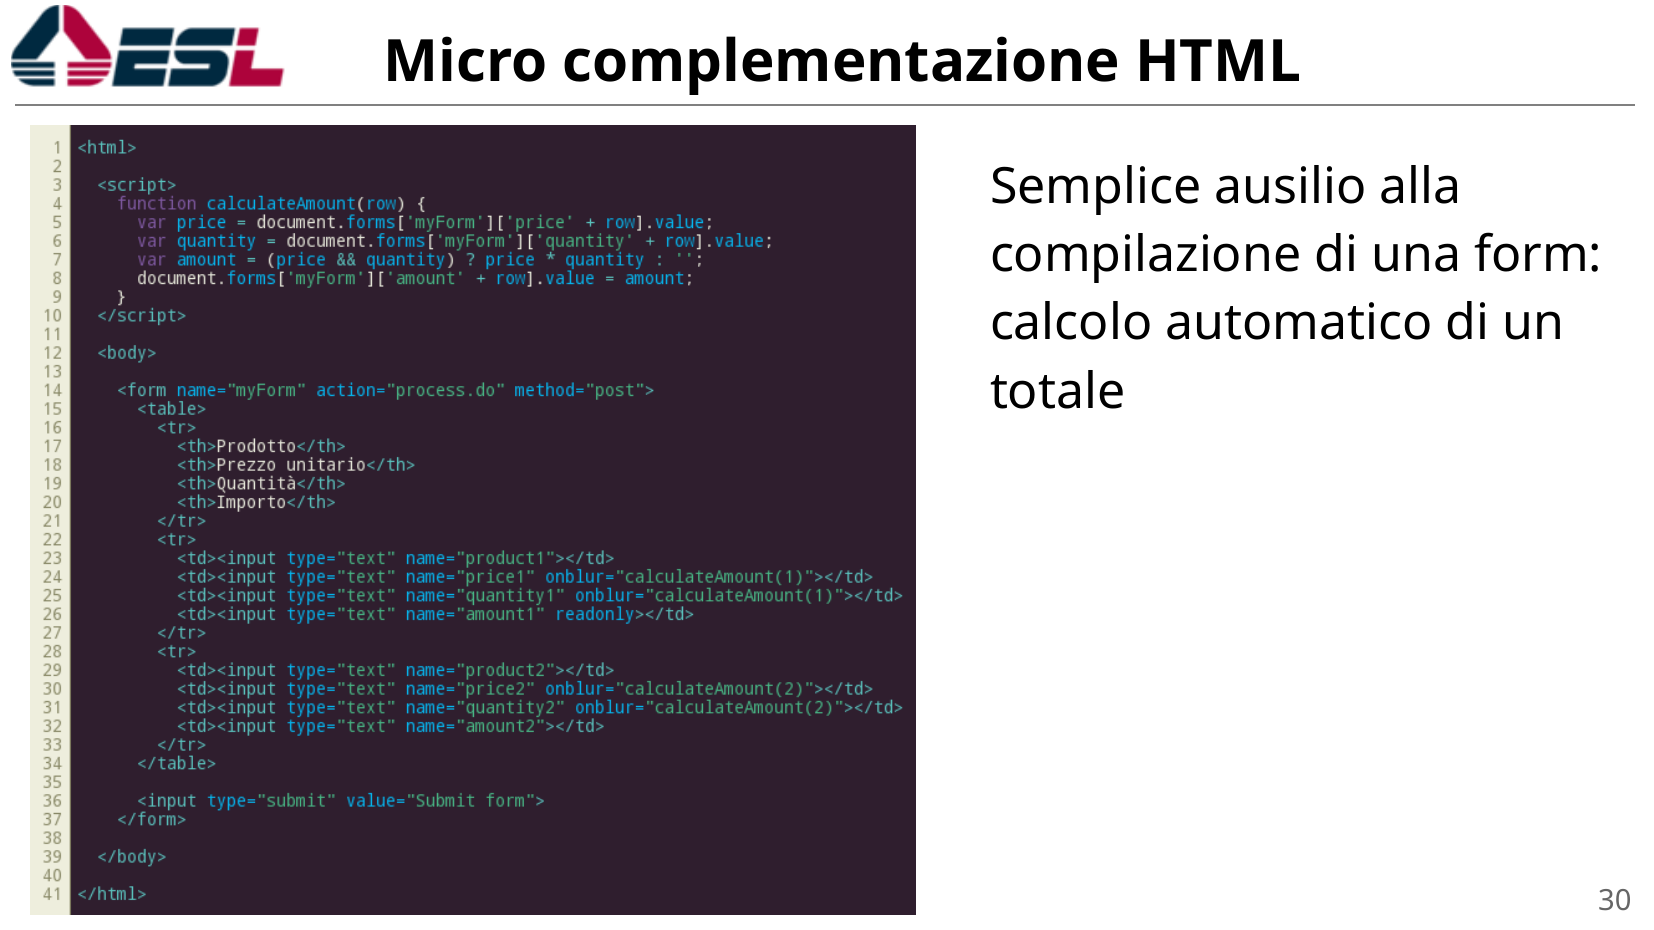

# Micro complementazione HTML
Semplice ausilio alla compilazione di una form: calcolo automatico di un totale